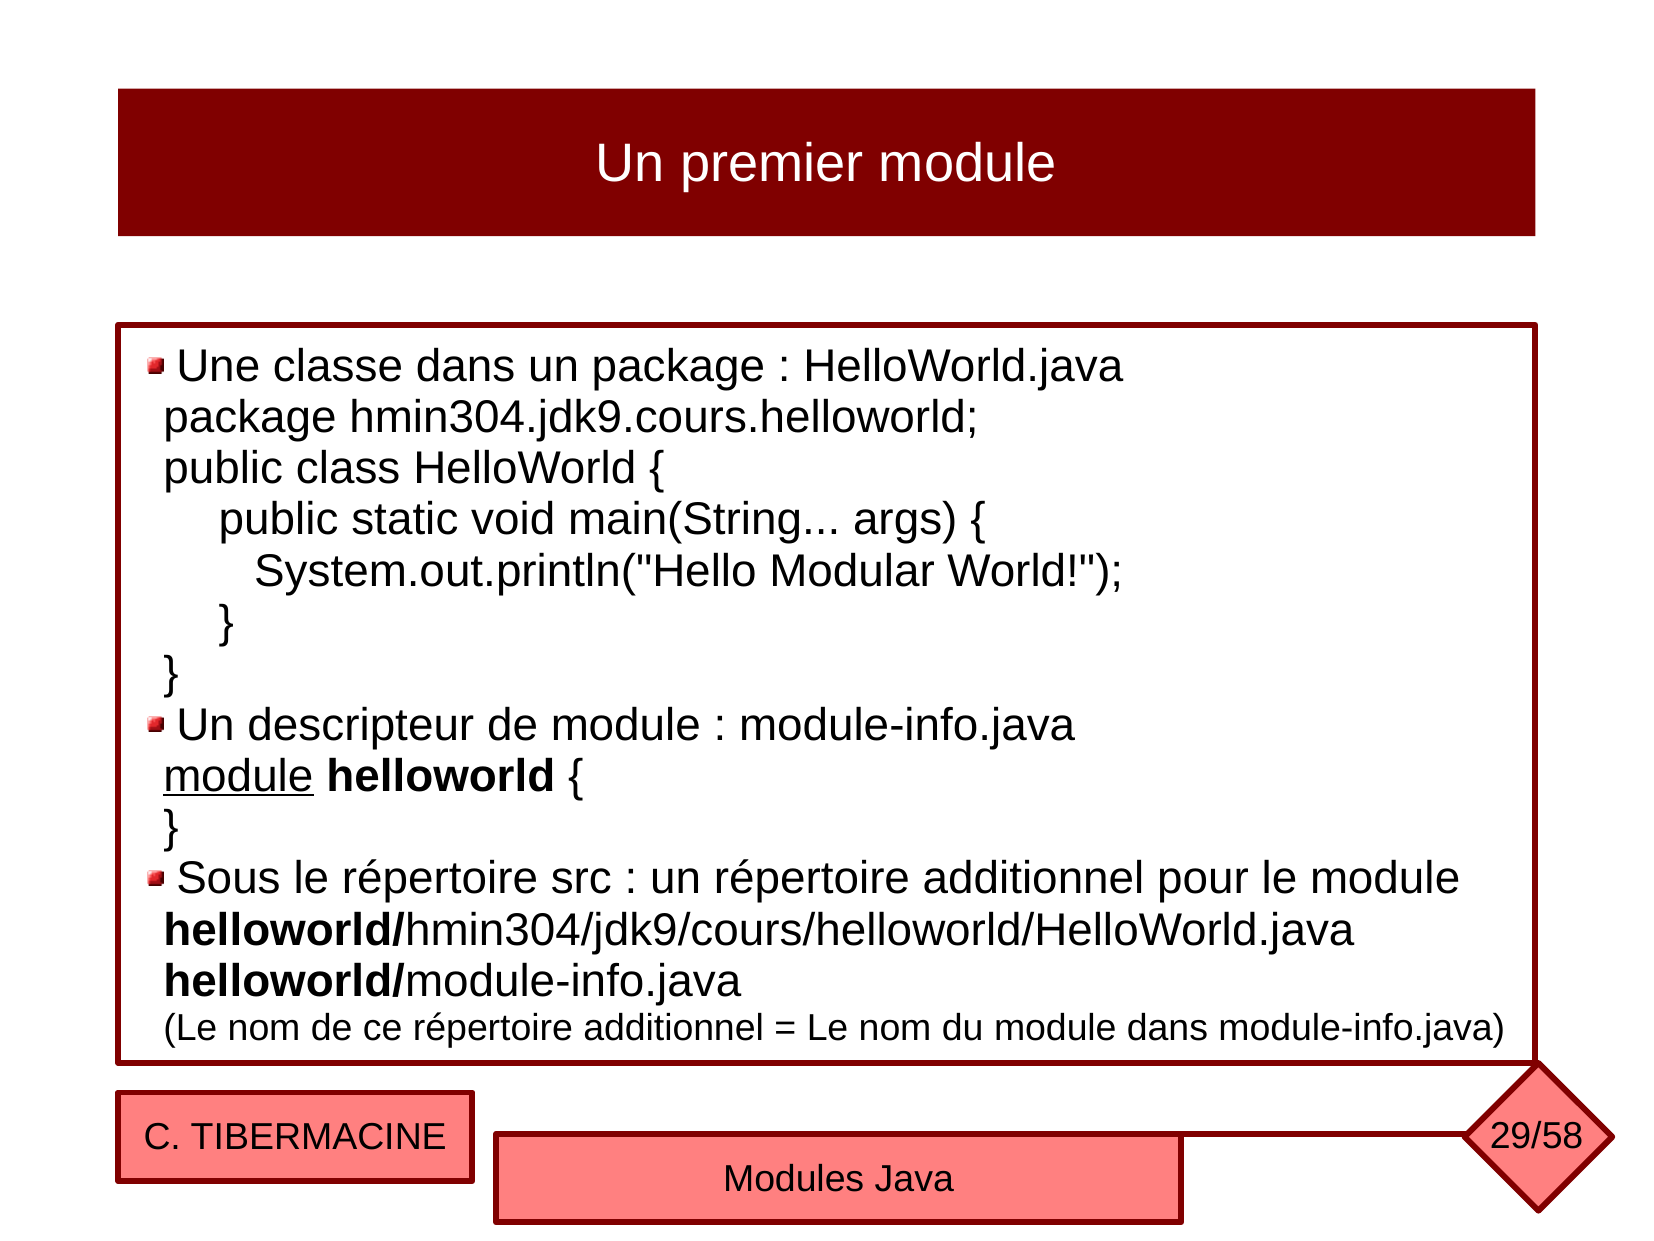

Un premier module
 Une classe dans un package : HelloWorld.java
package hmin304.jdk9.cours.helloworld;
public class HelloWorld {
public static void main(String... args) {
System.out.println("Hello Modular World!");
}
}
 Un descripteur de module : module-info.java
module helloworld {
}
 Sous le répertoire src : un répertoire additionnel pour le module
helloworld/hmin304/jdk9/cours/helloworld/HelloWorld.java
helloworld/module-info.java
(Le nom de ce répertoire additionnel = Le nom du module dans module-info.java)
C. TIBERMACINE
Modules Java